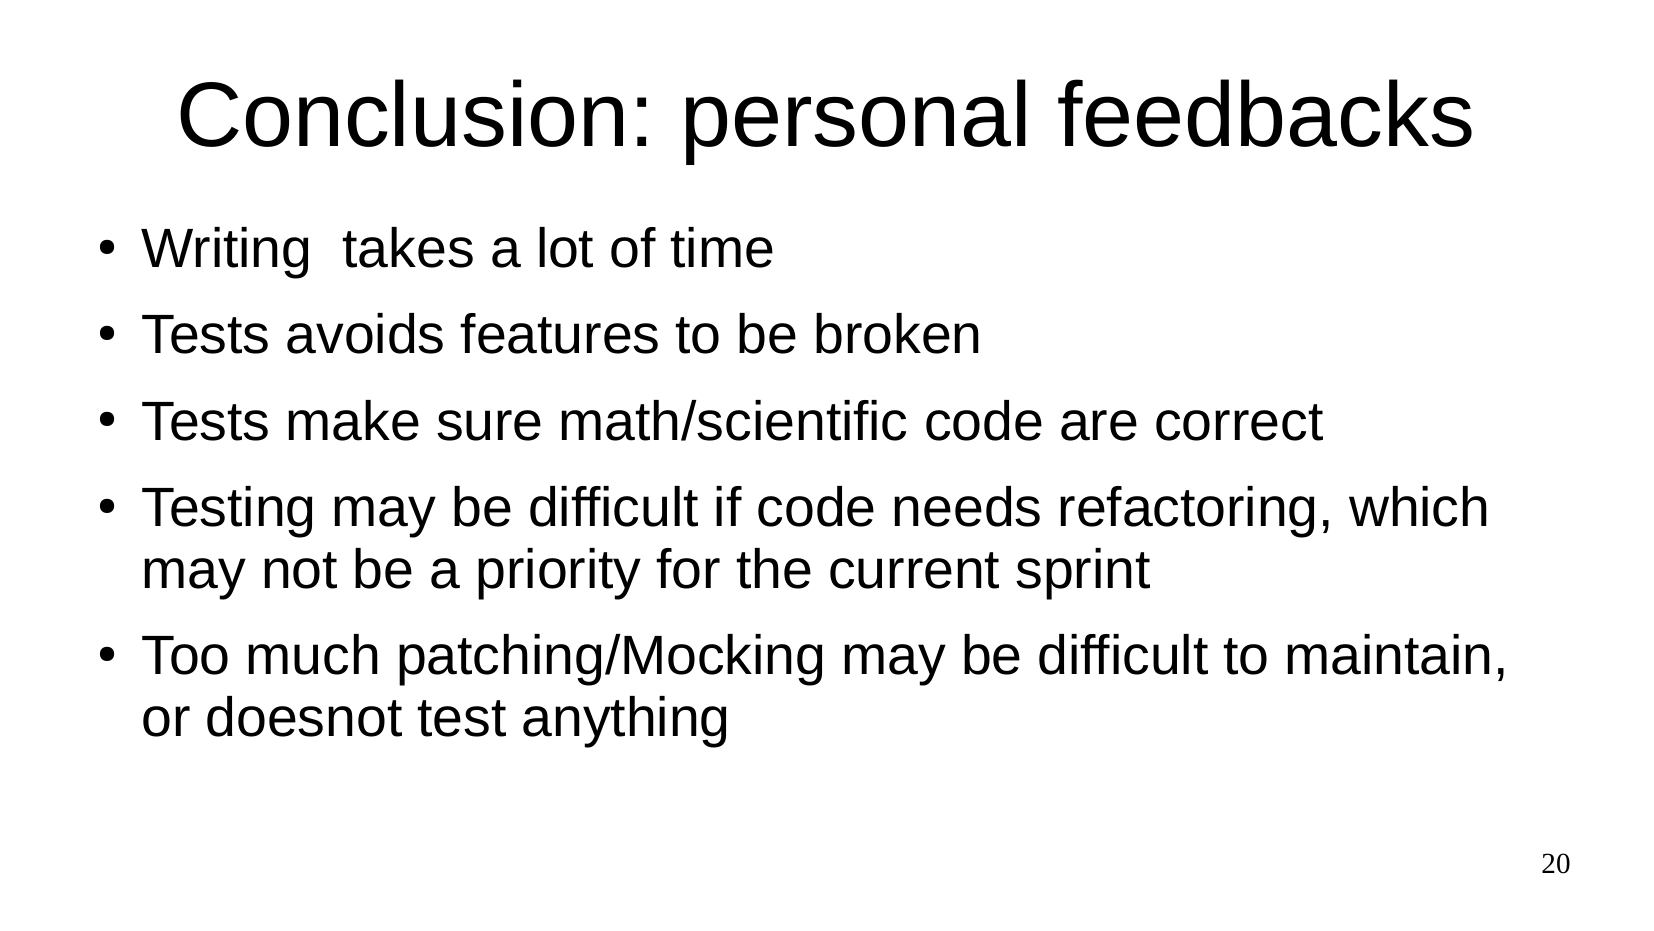

# Conclusion: personal feedbacks
Writing takes a lot of time
Tests avoids features to be broken
Tests make sure math/scientific code are correct
Testing may be difficult if code needs refactoring, which may not be a priority for the current sprint
Too much patching/Mocking may be difficult to maintain, or doesnot test anything
20